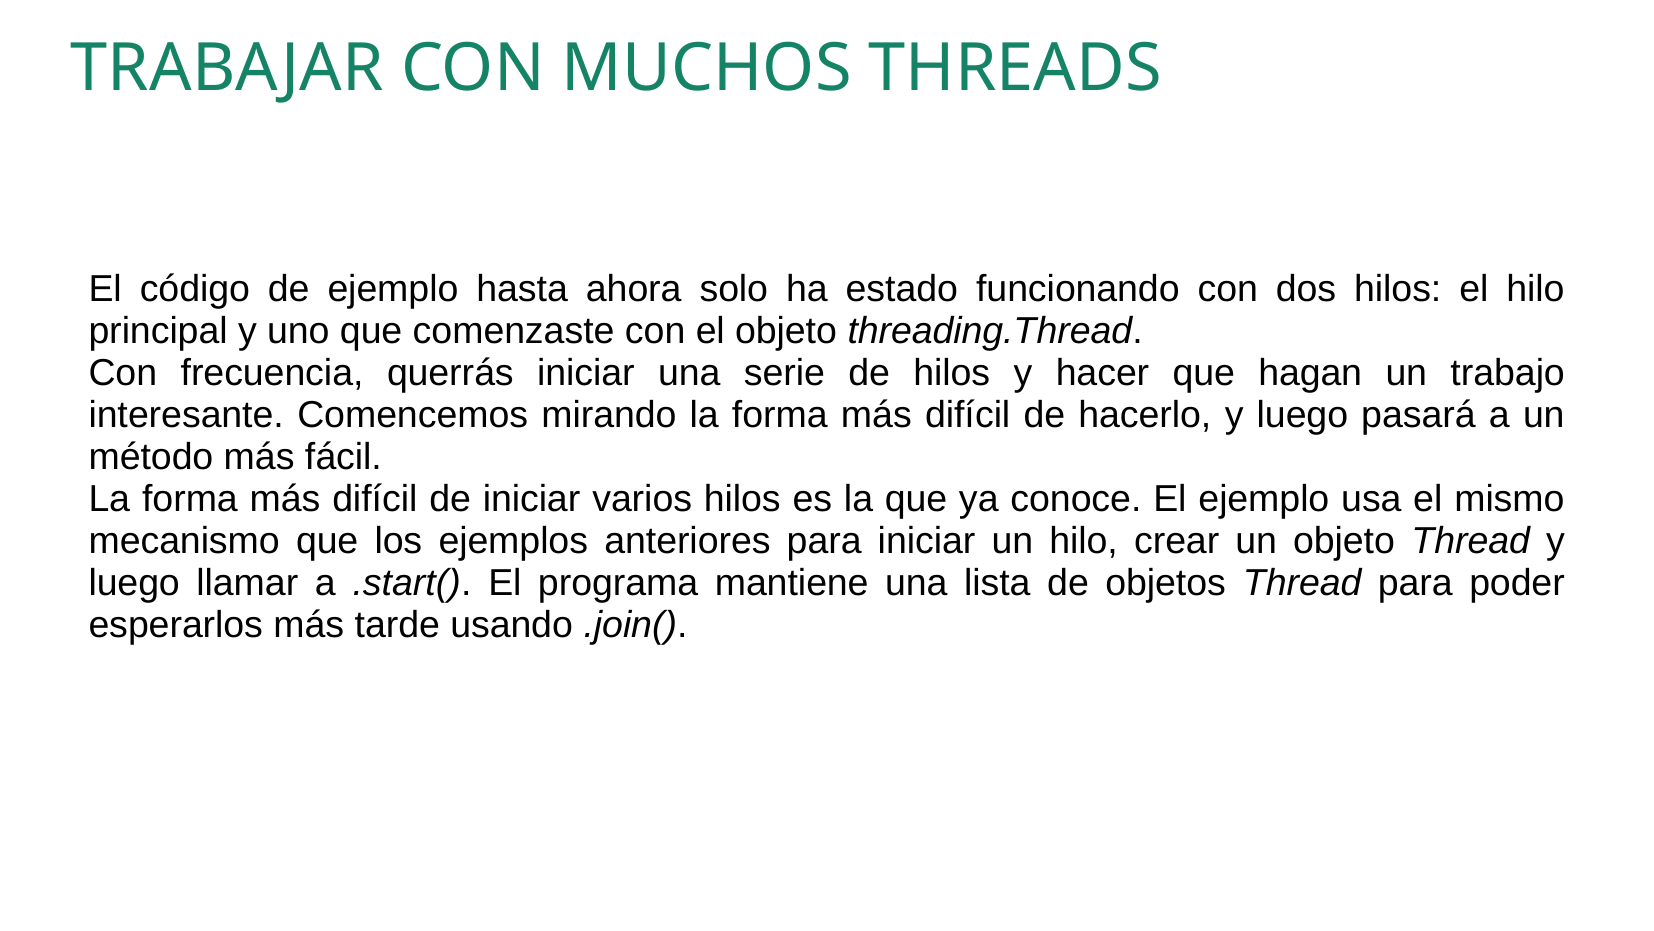

# TRABAJAR CON MUCHOS THREADS
El código de ejemplo hasta ahora solo ha estado funcionando con dos hilos: el hilo principal y uno que comenzaste con el objeto threading.Thread.
Con frecuencia, querrás iniciar una serie de hilos y hacer que hagan un trabajo interesante. Comencemos mirando la forma más difícil de hacerlo, y luego pasará a un método más fácil.
La forma más difícil de iniciar varios hilos es la que ya conoce. El ejemplo usa el mismo mecanismo que los ejemplos anteriores para iniciar un hilo, crear un objeto Thread y luego llamar a .start(). El programa mantiene una lista de objetos Thread para poder esperarlos más tarde usando .join().